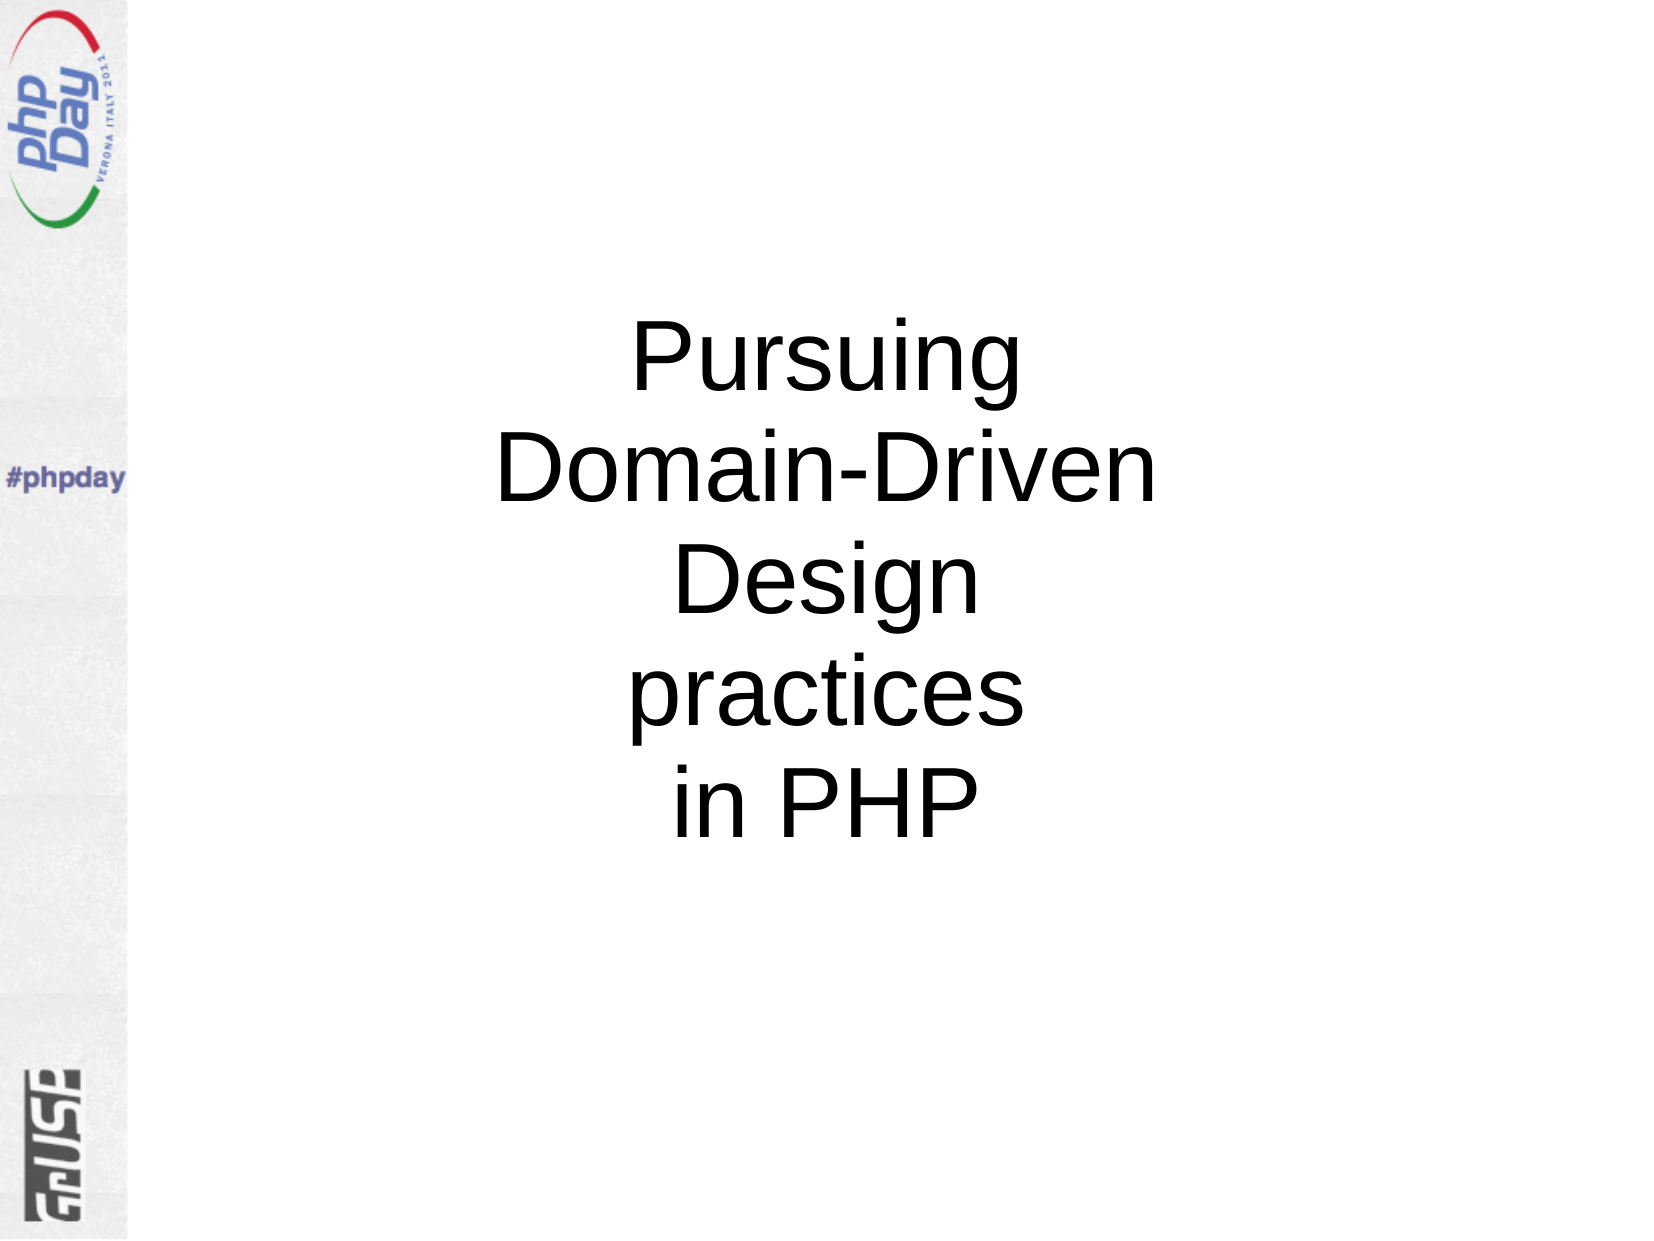

# Pursuing
Domain-Driven
Design
practices
in PHP